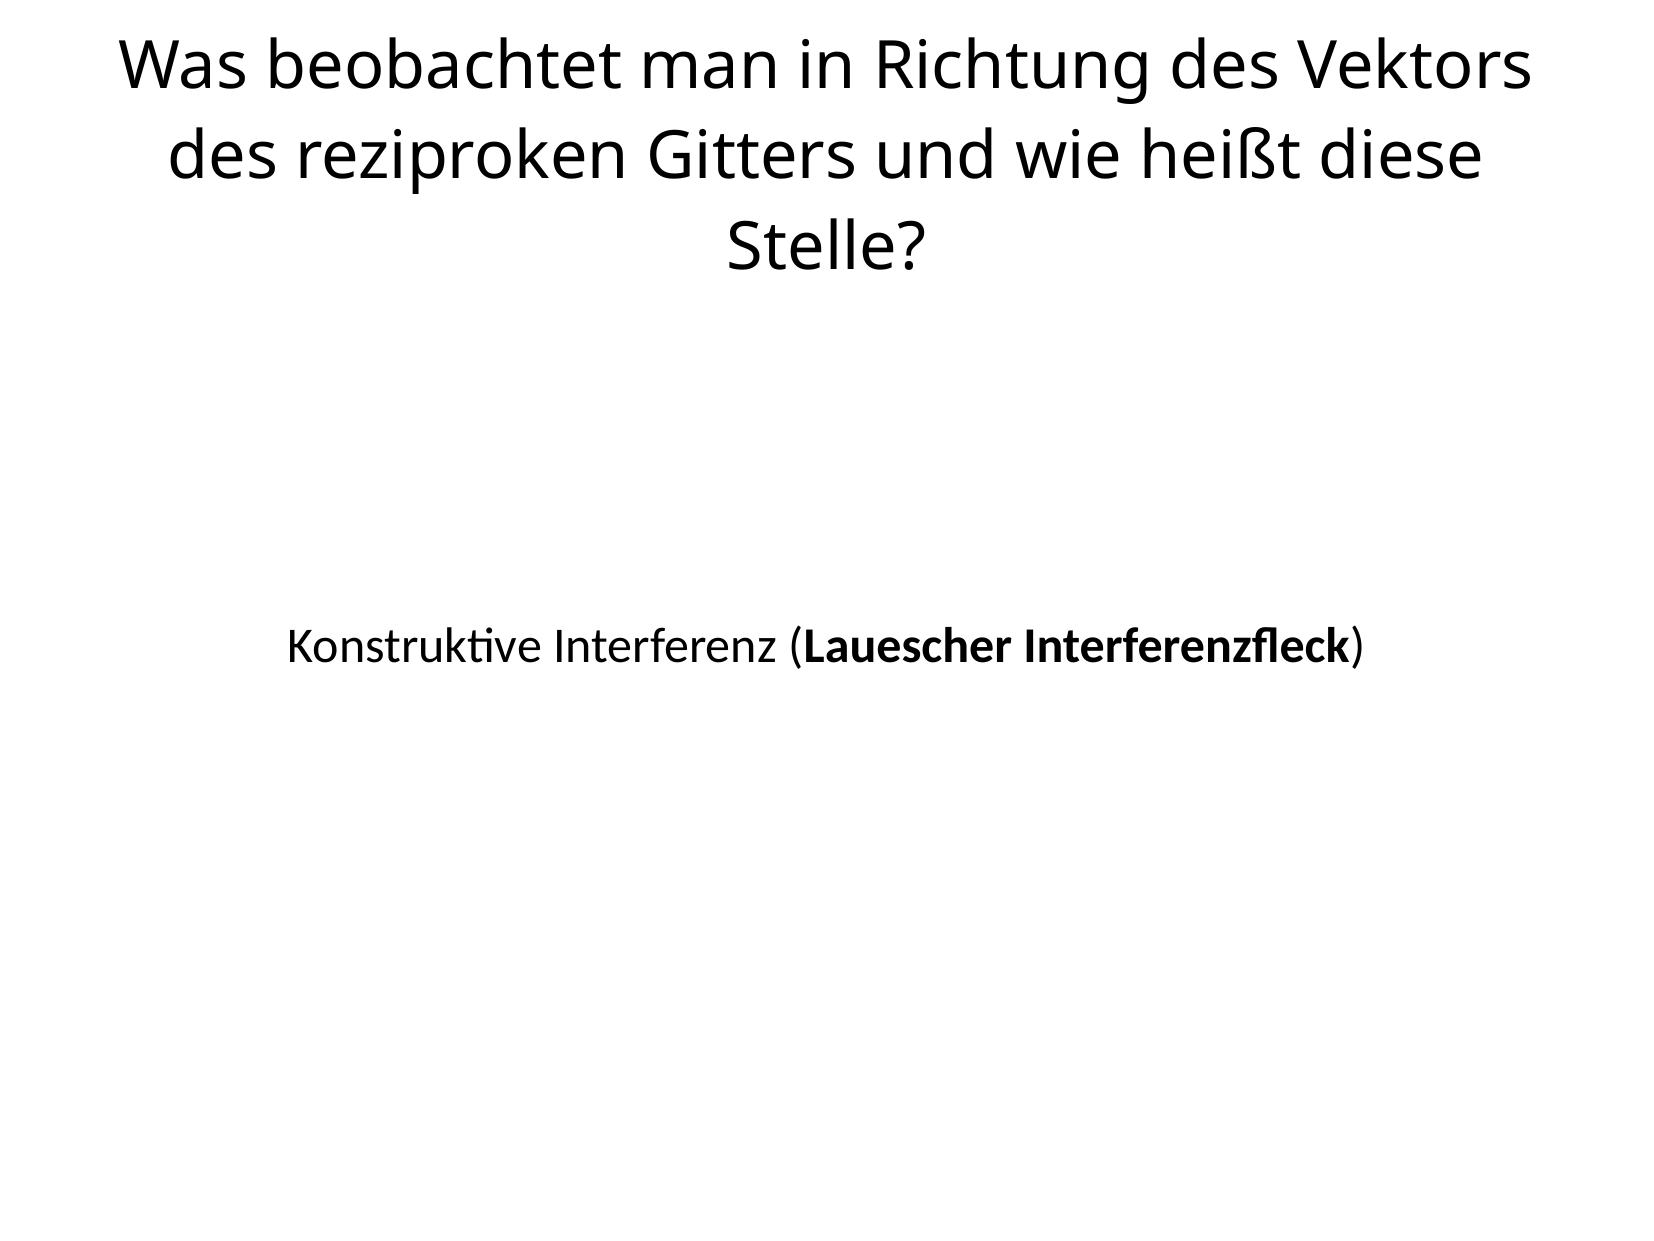

# Was beobachtet man in Richtung des Vektors des reziproken Gitters und wie heißt diese Stelle?
Konstruktive Interferenz (Lauescher Interferenzfleck)